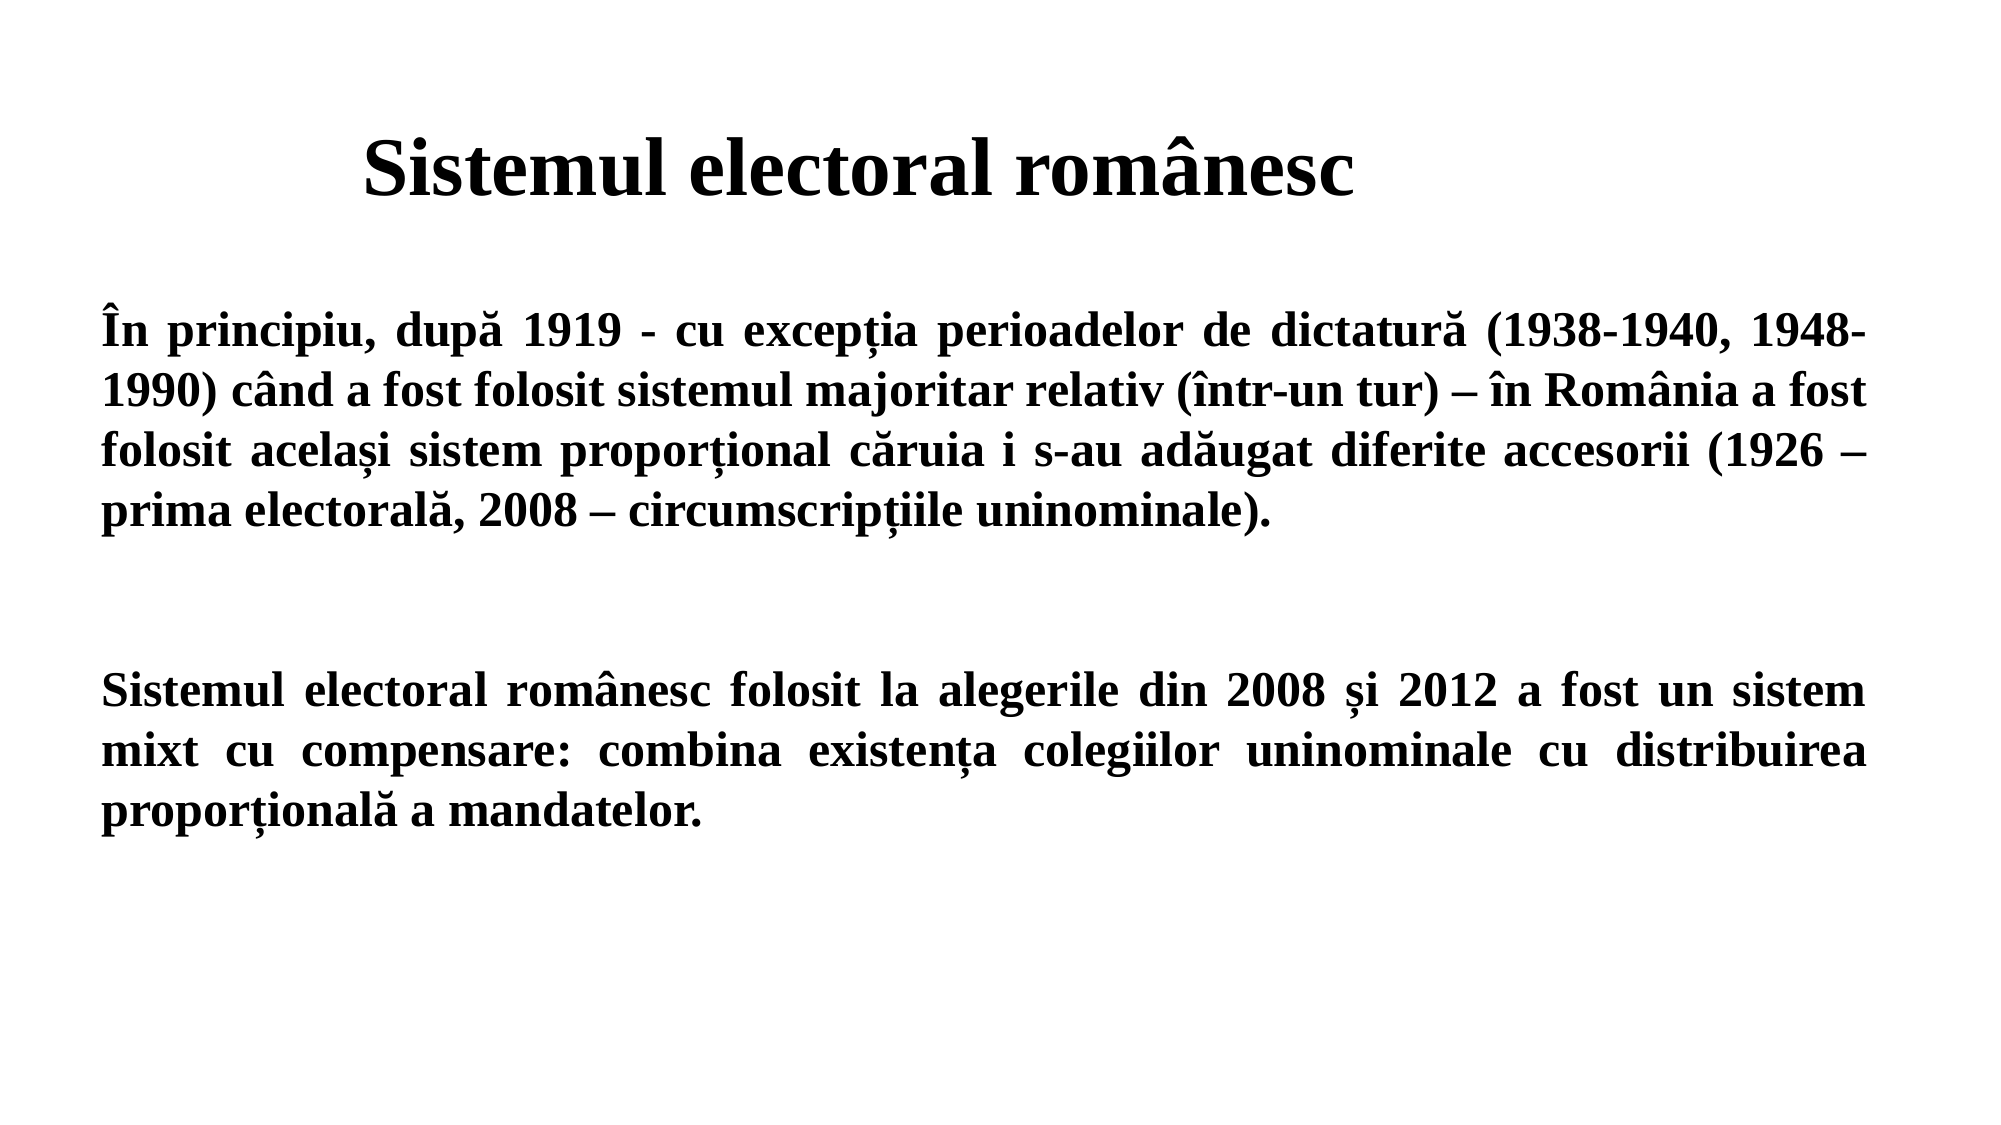

# Sistemul electoral românesc
În principiu, după 1919 - cu excepția perioadelor de dictatură (1938-1940, 1948-1990) când a fost folosit sistemul majoritar relativ (într-un tur) – în România a fost folosit același sistem proporțional căruia i s-au adăugat diferite accesorii (1926 – prima electorală, 2008 – circumscripțiile uninominale).
Sistemul electoral românesc folosit la alegerile din 2008 și 2012 a fost un sistem mixt cu compensare: combina existența colegiilor uninominale cu distribuirea proporțională a mandatelor.